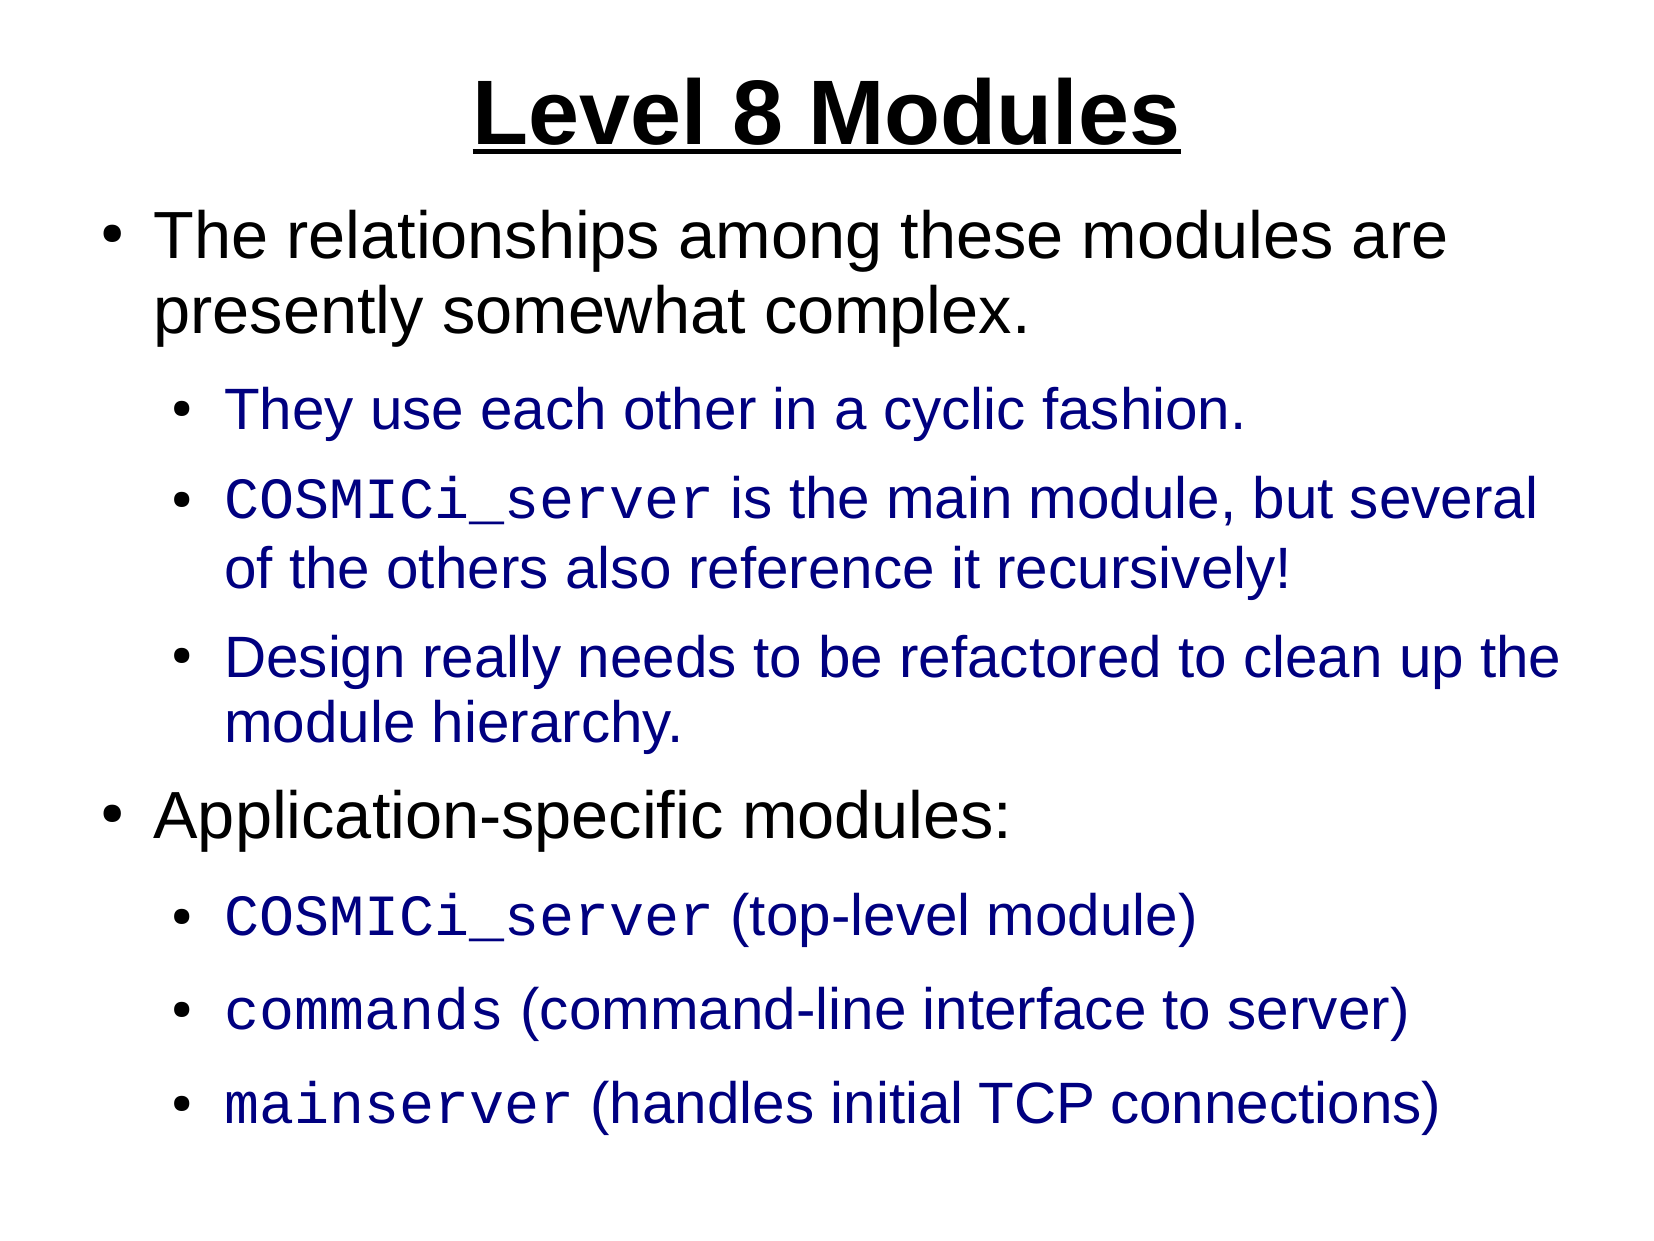

# Level 8 Modules
The relationships among these modules are presently somewhat complex.
They use each other in a cyclic fashion.
COSMICi_server is the main module, but several of the others also reference it recursively!
Design really needs to be refactored to clean up the module hierarchy.
Application-specific modules:
COSMICi_server (top-level module)
commands (command-line interface to server)
mainserver (handles initial TCP connections)